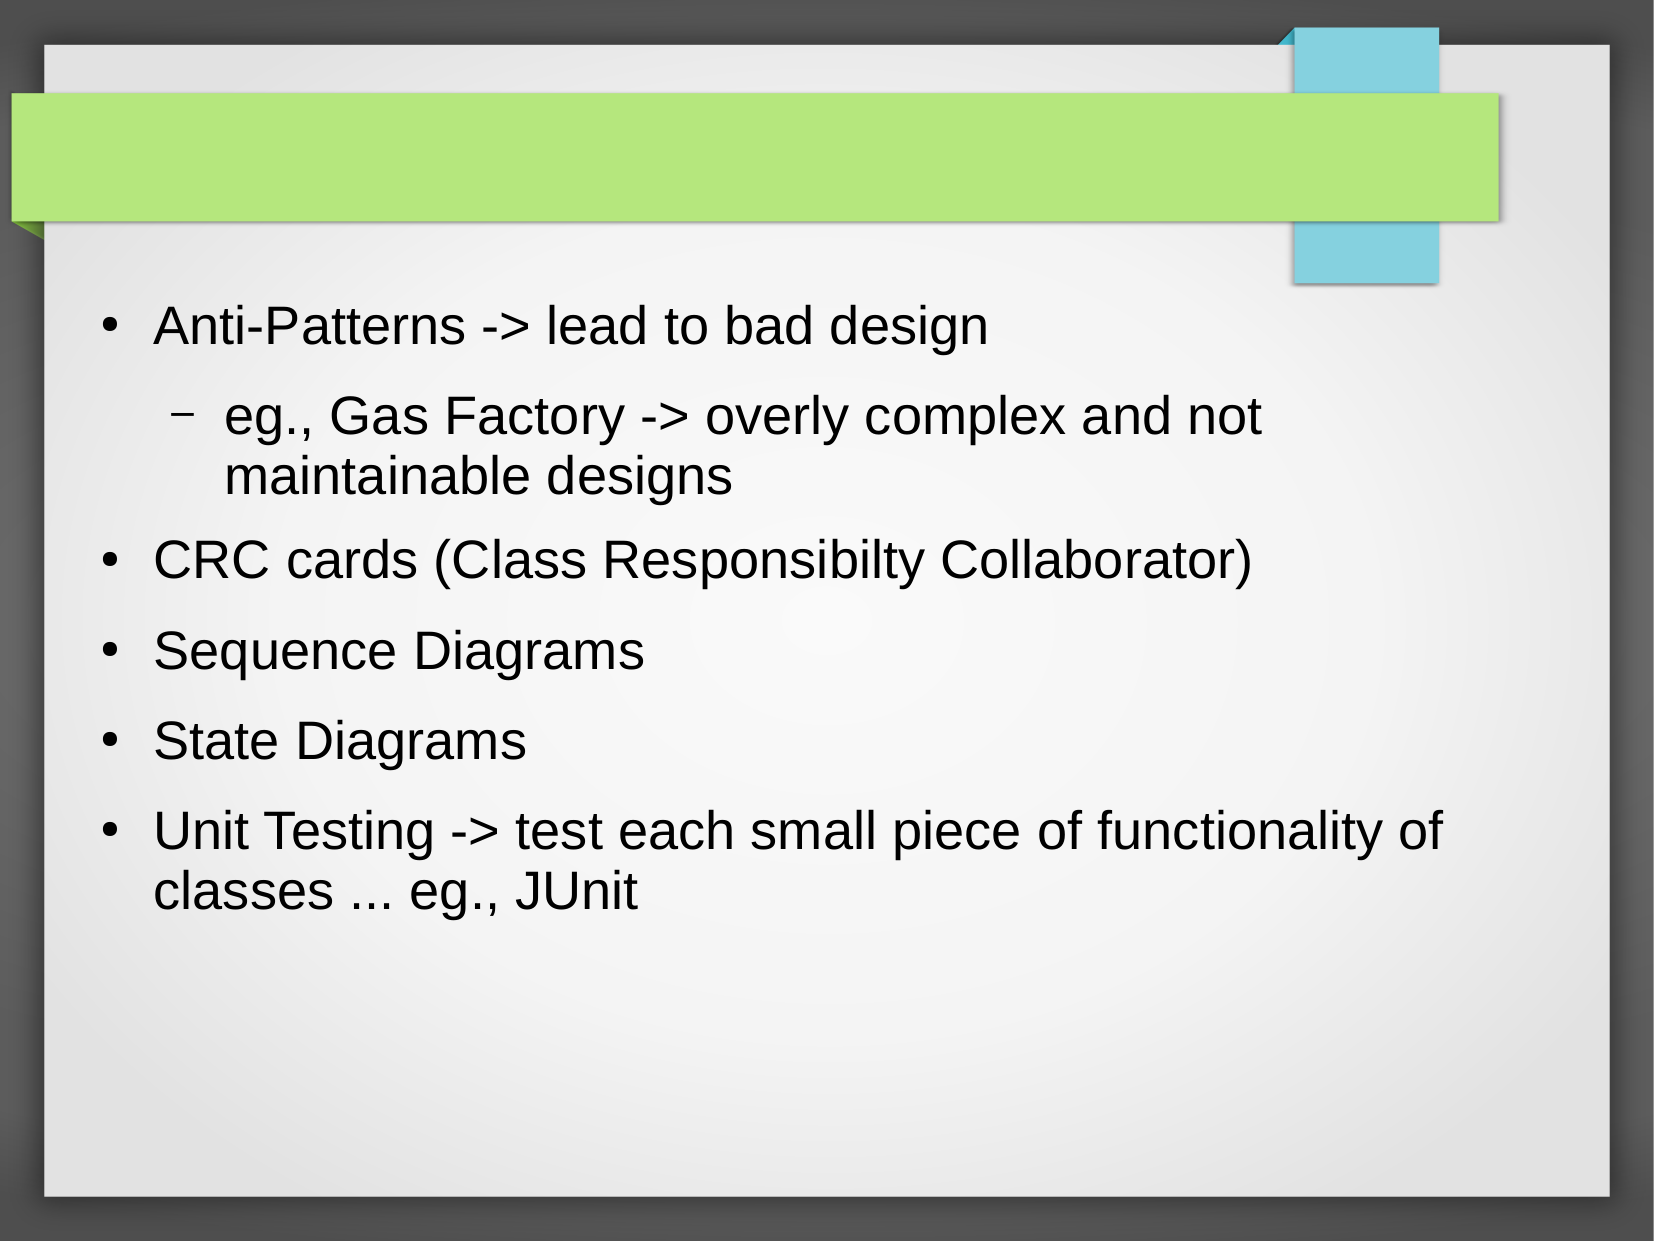

#
Anti-Patterns -> lead to bad design
eg., Gas Factory -> overly complex and not maintainable designs
CRC cards (Class Responsibilty Collaborator)
Sequence Diagrams
State Diagrams
Unit Testing -> test each small piece of functionality of classes ... eg., JUnit